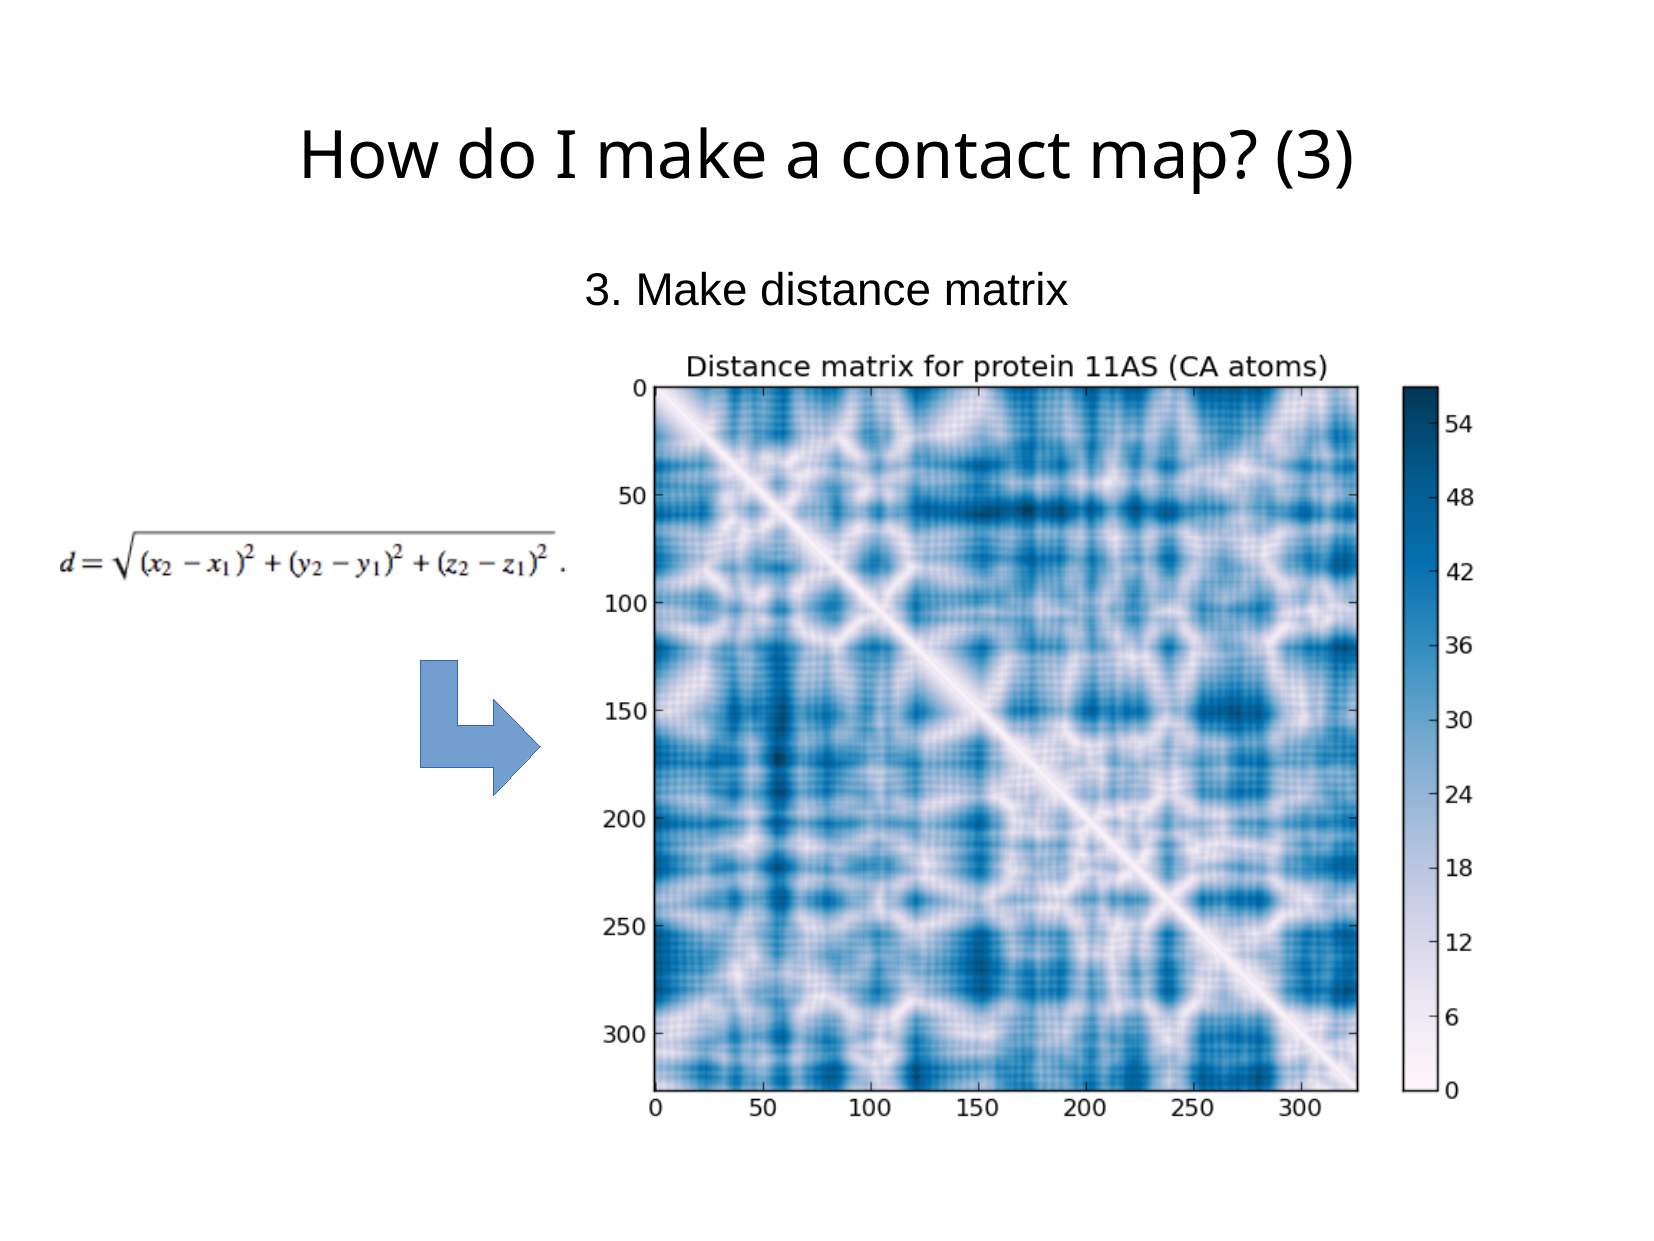

# How do I make a contact map? (3)
3. Make distance matrix